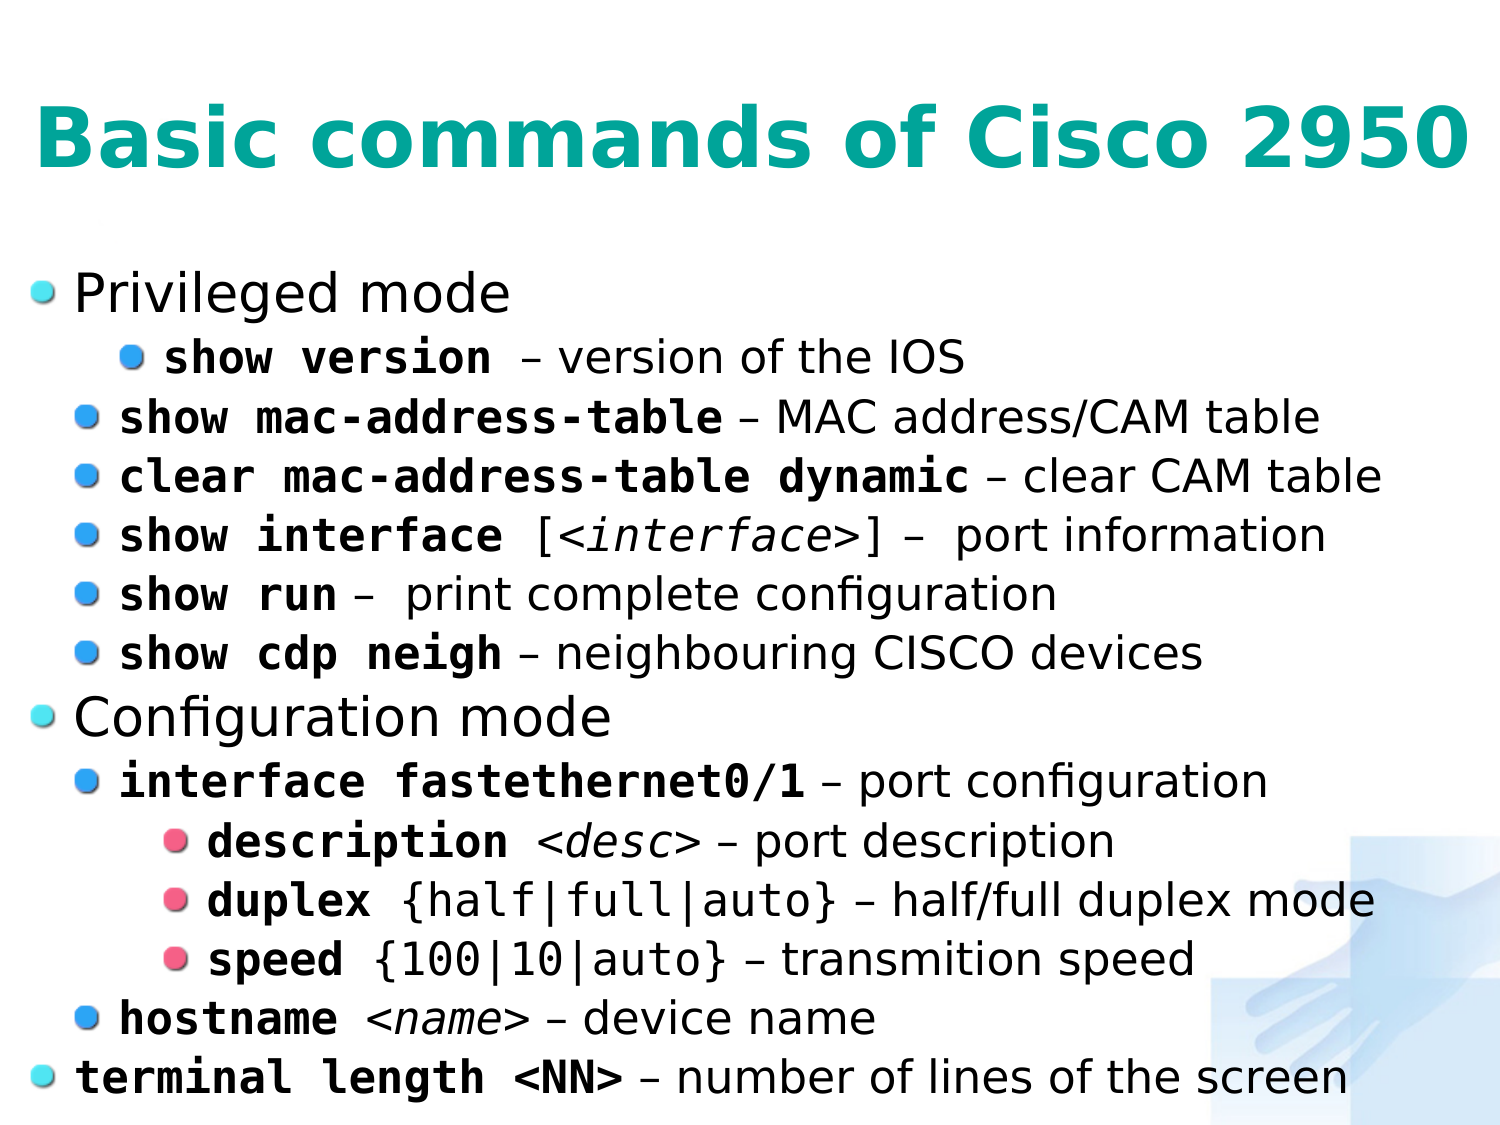

# Basic commands of Cisco 2950
Privileged mode
show version – version of the IOS
show mac-address-table – MAC address/CAM table
clear mac-address-table dynamic – clear CAM table
show interface [<interface>] – port information
show run – print complete configuration
show cdp neigh – neighbouring CISCO devices
Configuration mode
interface fastethernet0/1 – port configuration
description <desc> – port description
duplex {half|full|auto} – half/full duplex mode
speed {100|10|auto} – transmition speed
hostname <name> – device name
terminal length <NN> – number of lines of the screen